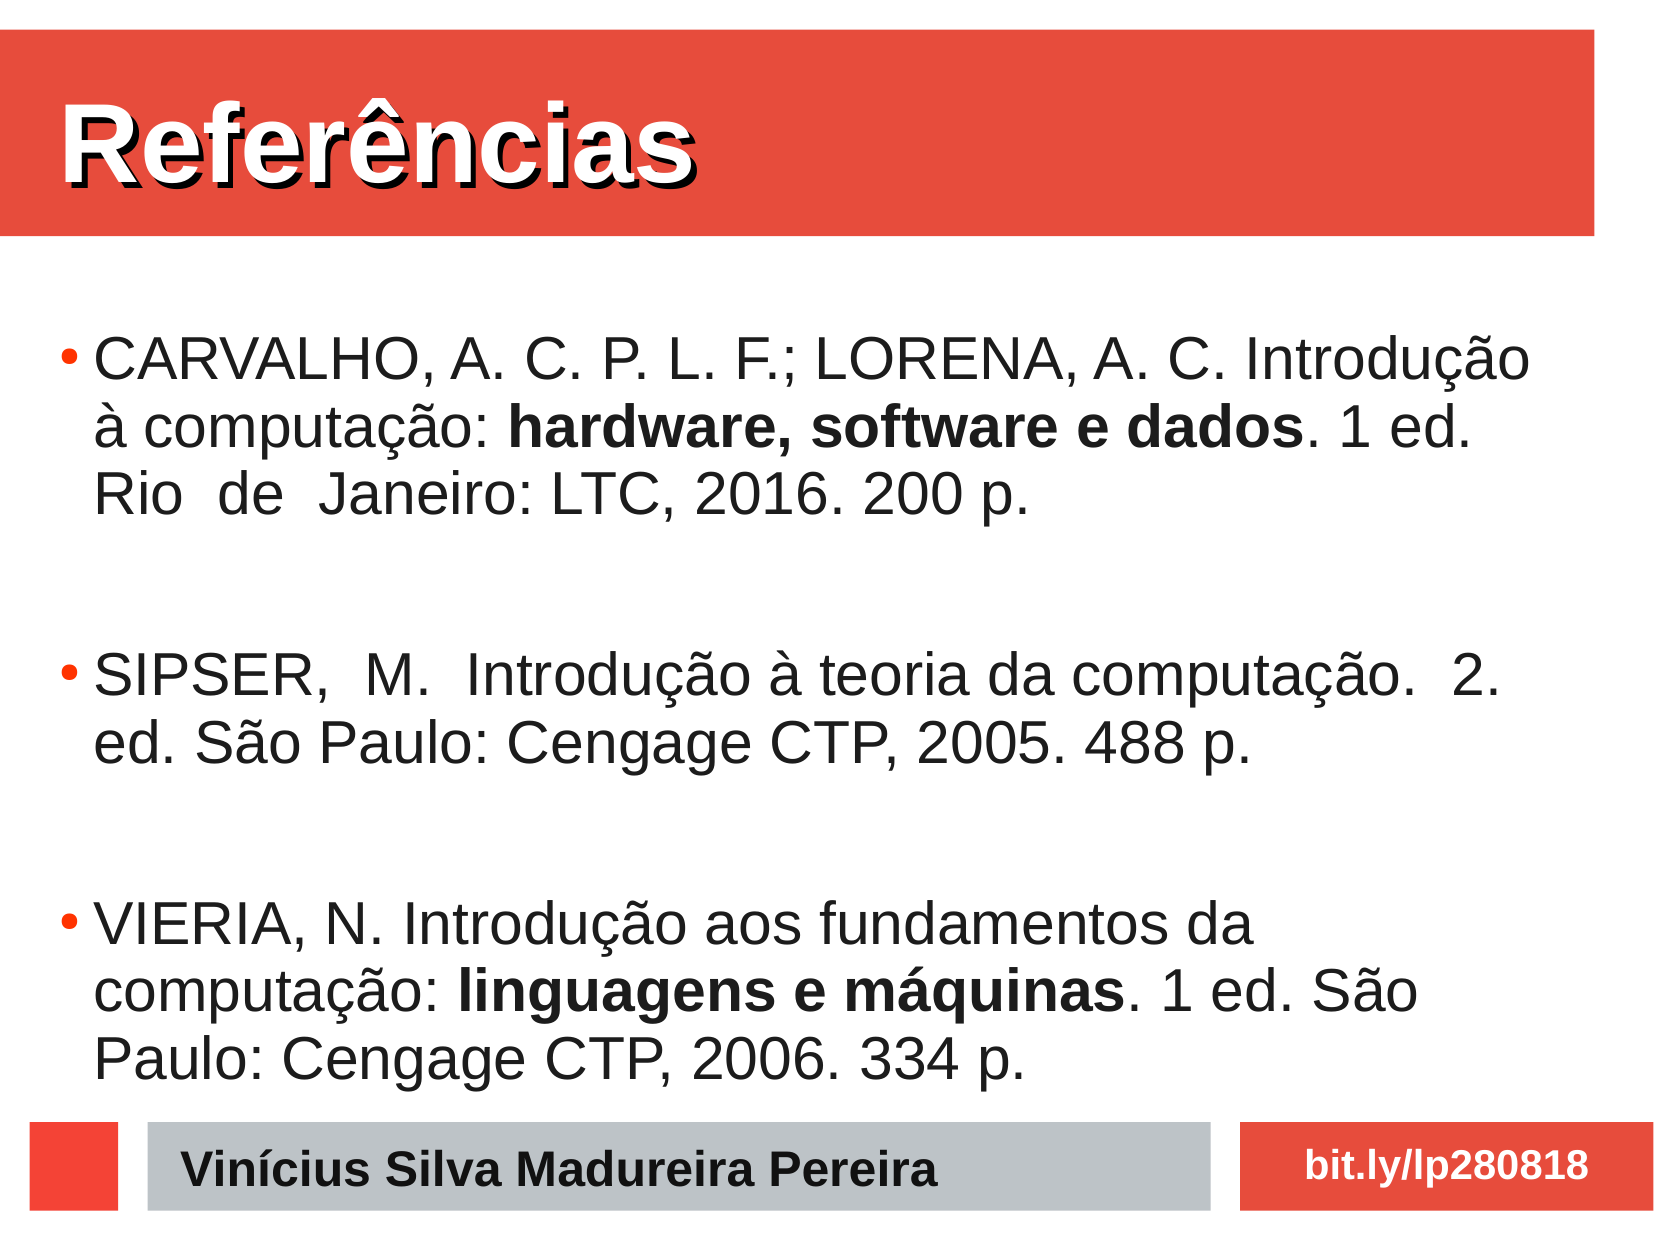

# Referências
CARVALHO, A. C. P. L. F.; LORENA, A. C. Introdução à computação: hardware, software e dados. 1 ed. Rio de Janeiro: LTC, 2016. 200 p.
SIPSER, M. Introdução à teoria da computação. 2. ed. São Paulo: Cengage CTP, 2005. 488 p.
VIERIA, N. Introdução aos fundamentos da computação: linguagens e máquinas. 1 ed. São Paulo: Cengage CTP, 2006. 334 p.
Vinícius Silva Madureira Pereira
bit.ly/lp280818